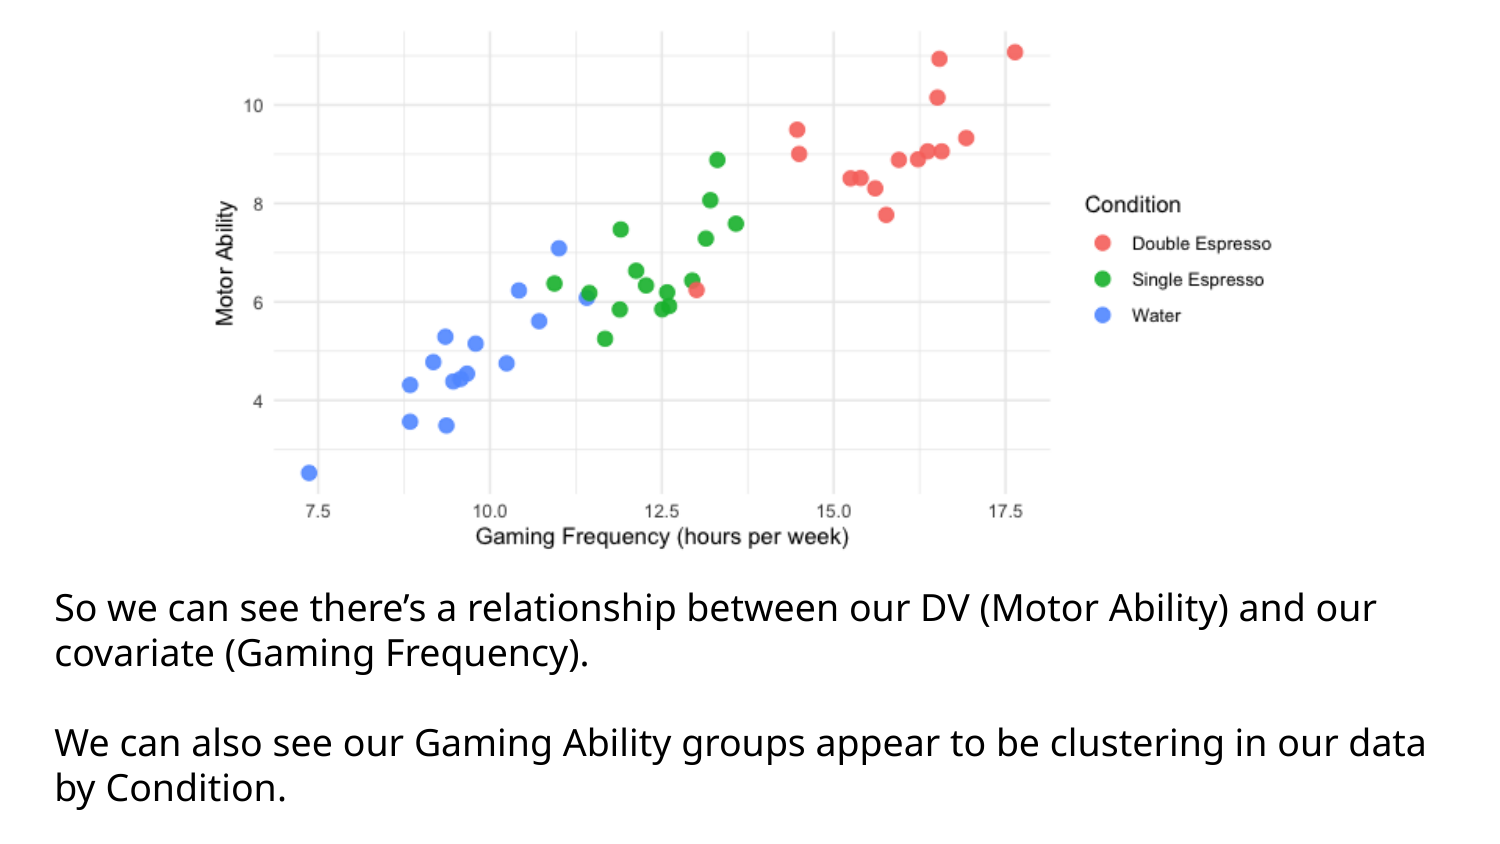

So we can see there’s a relationship between our DV (Motor Ability) and our covariate (Gaming Frequency).
We can also see our Gaming Ability groups appear to be clustering in our data by Condition.